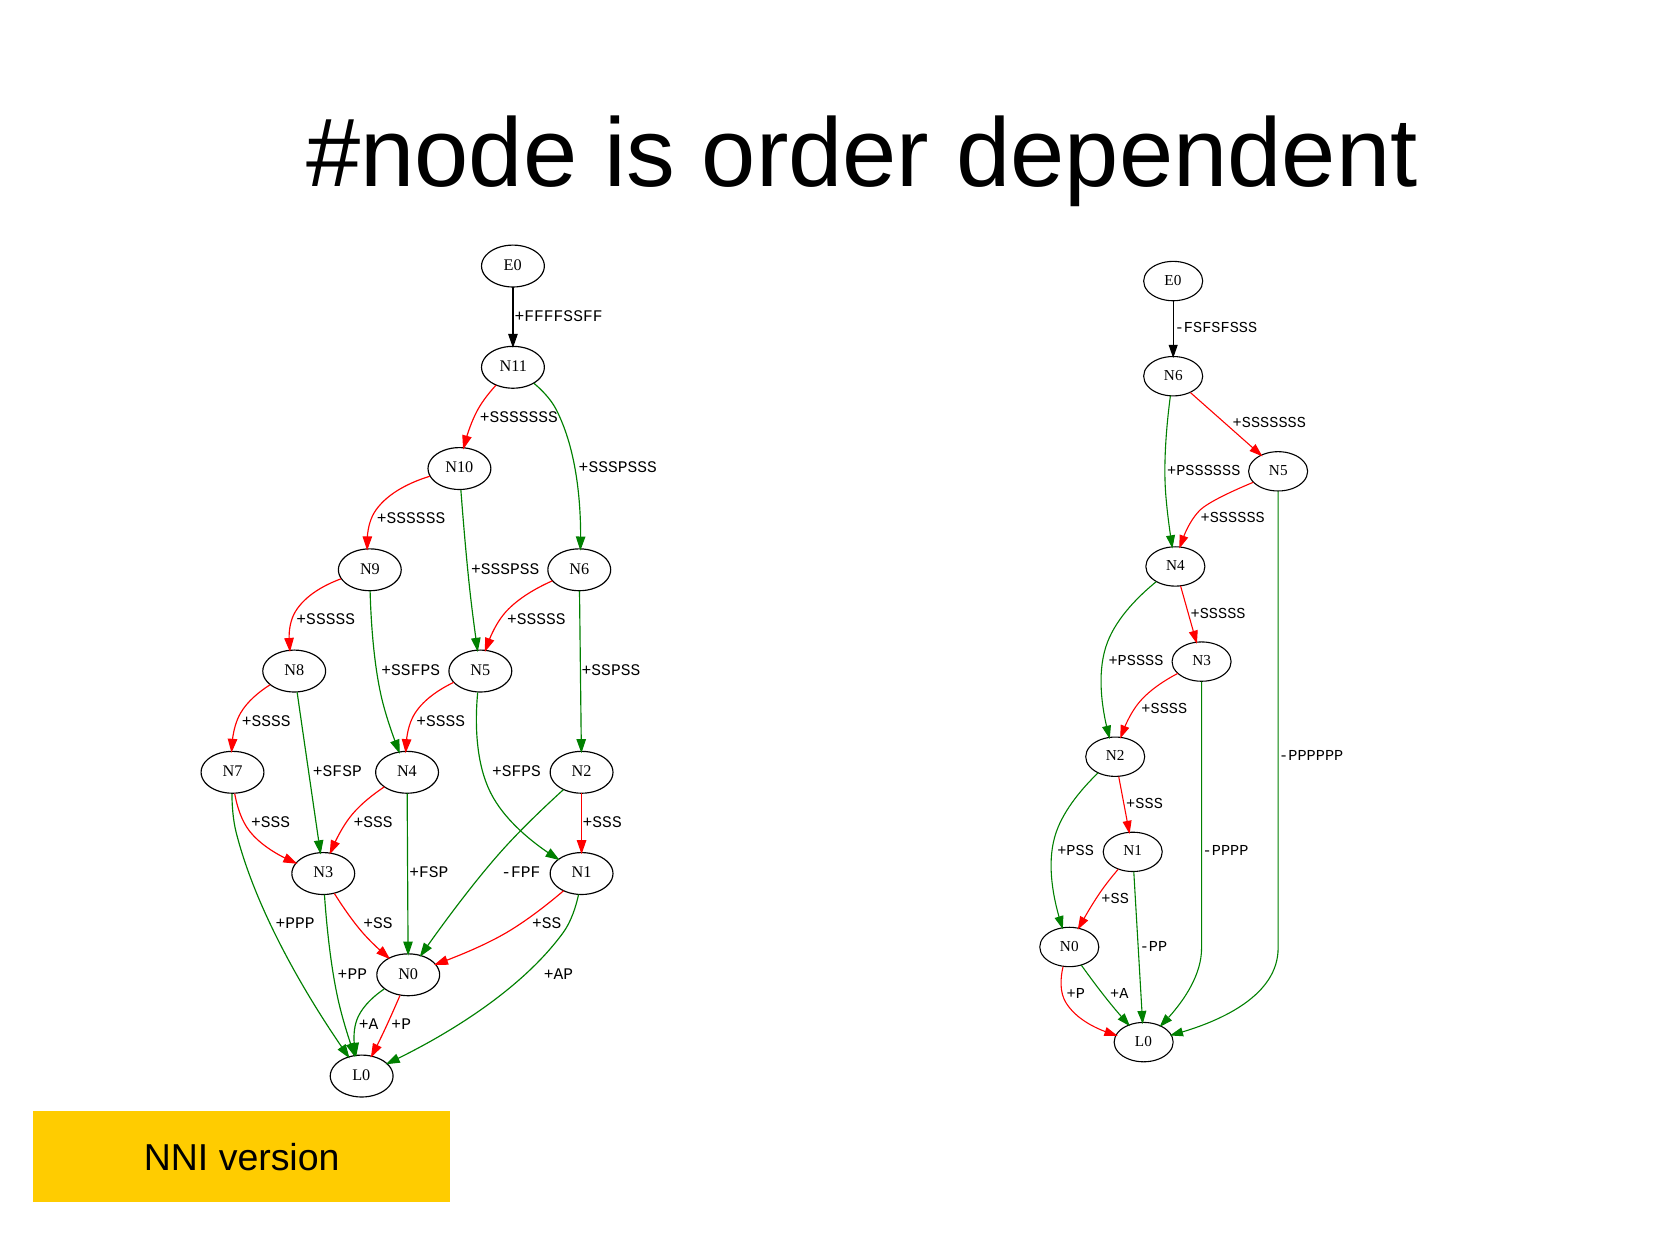

# #node is order dependent
NNI version